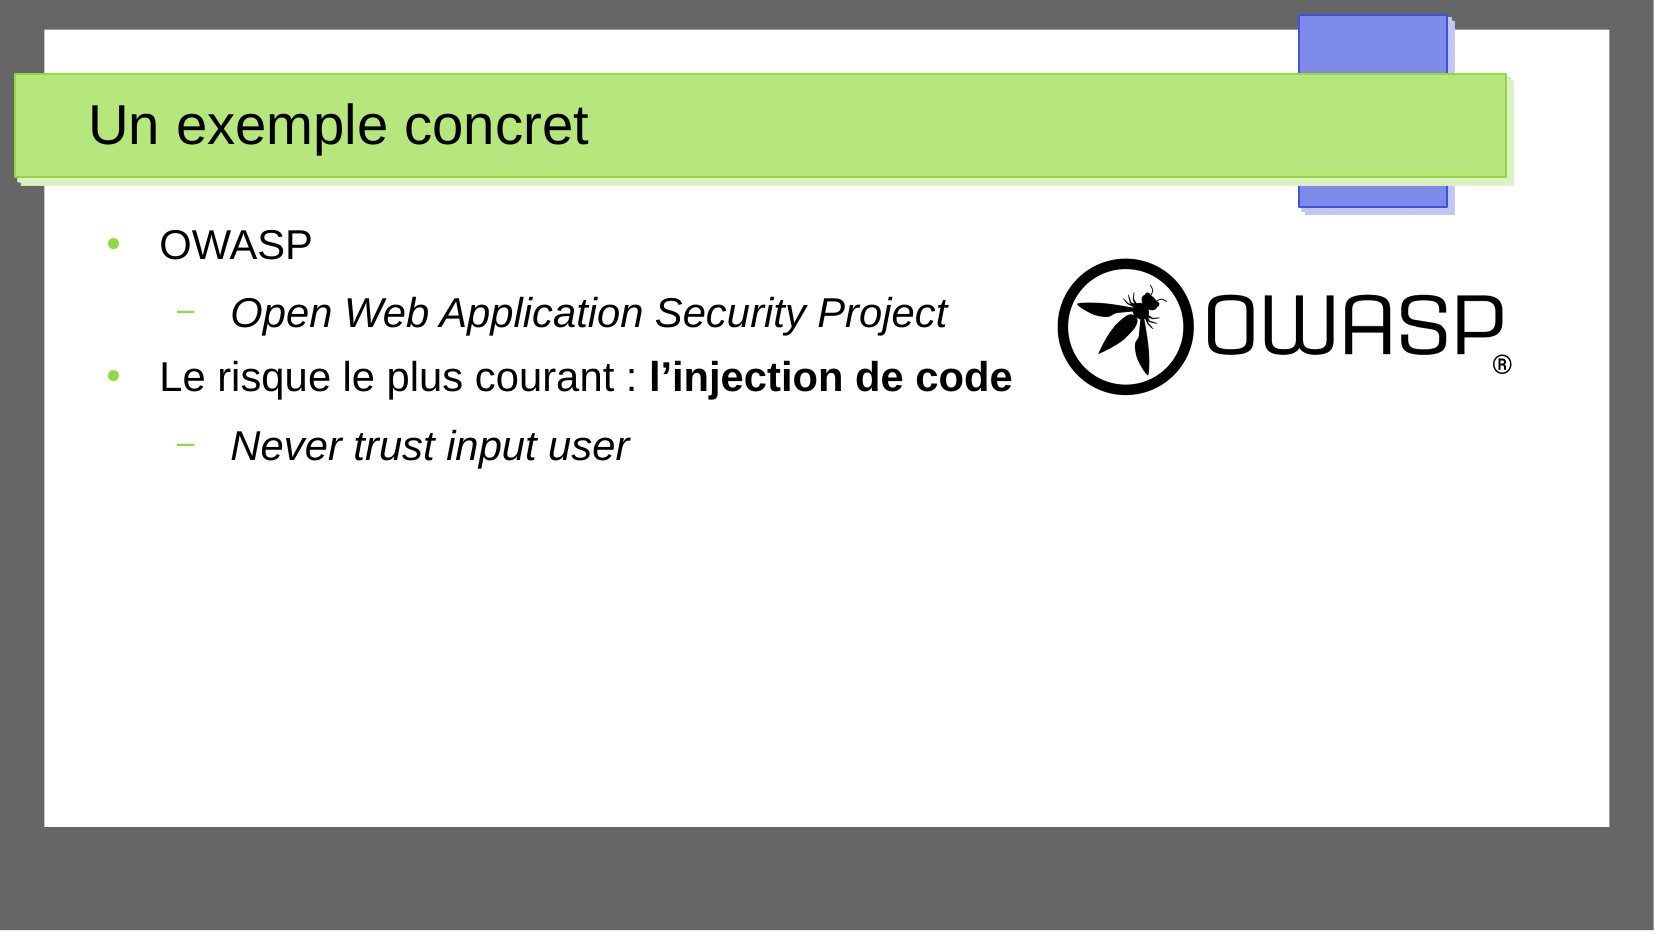

# Un exemple concret
OWASP
Open Web Application Security Project
Le risque le plus courant : l’injection de code
Never trust input user